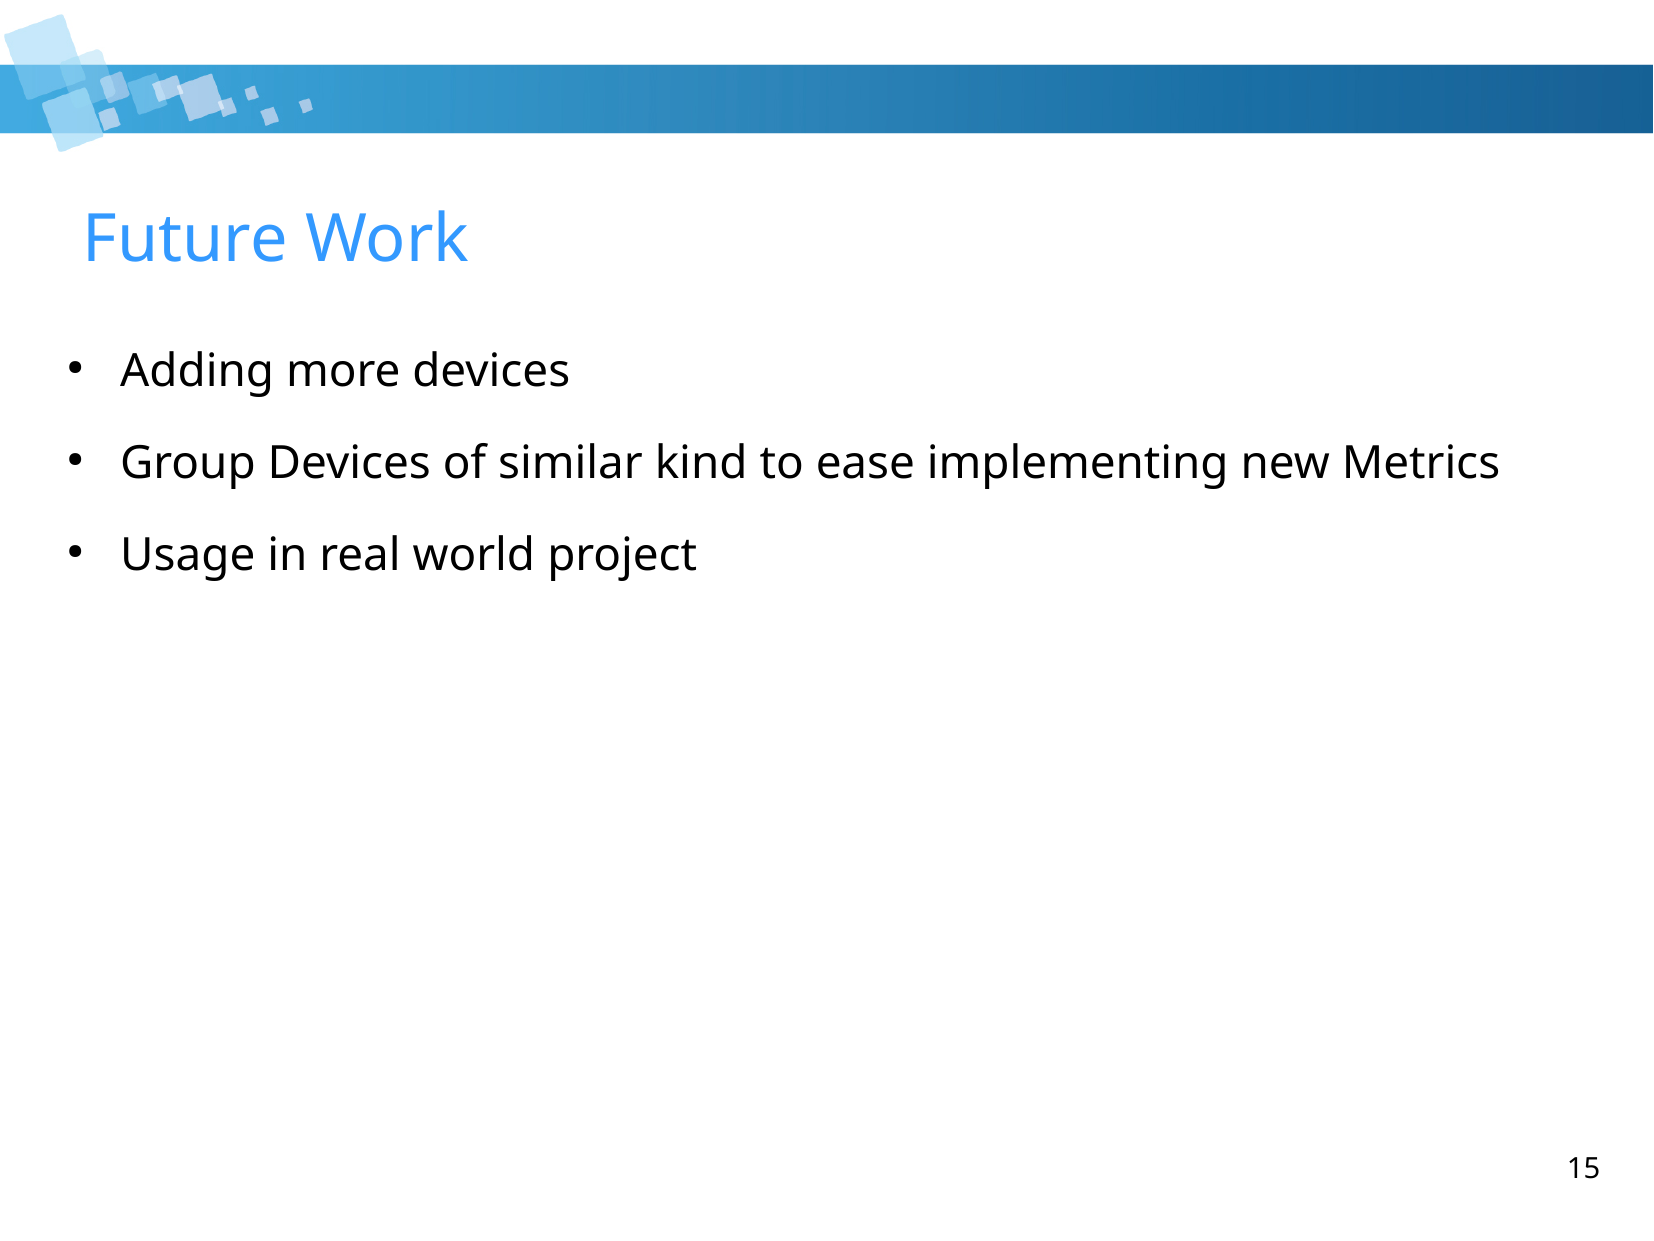

# Future Work
Adding more devices
Group Devices of similar kind to ease implementing new Metrics
Usage in real world project
15